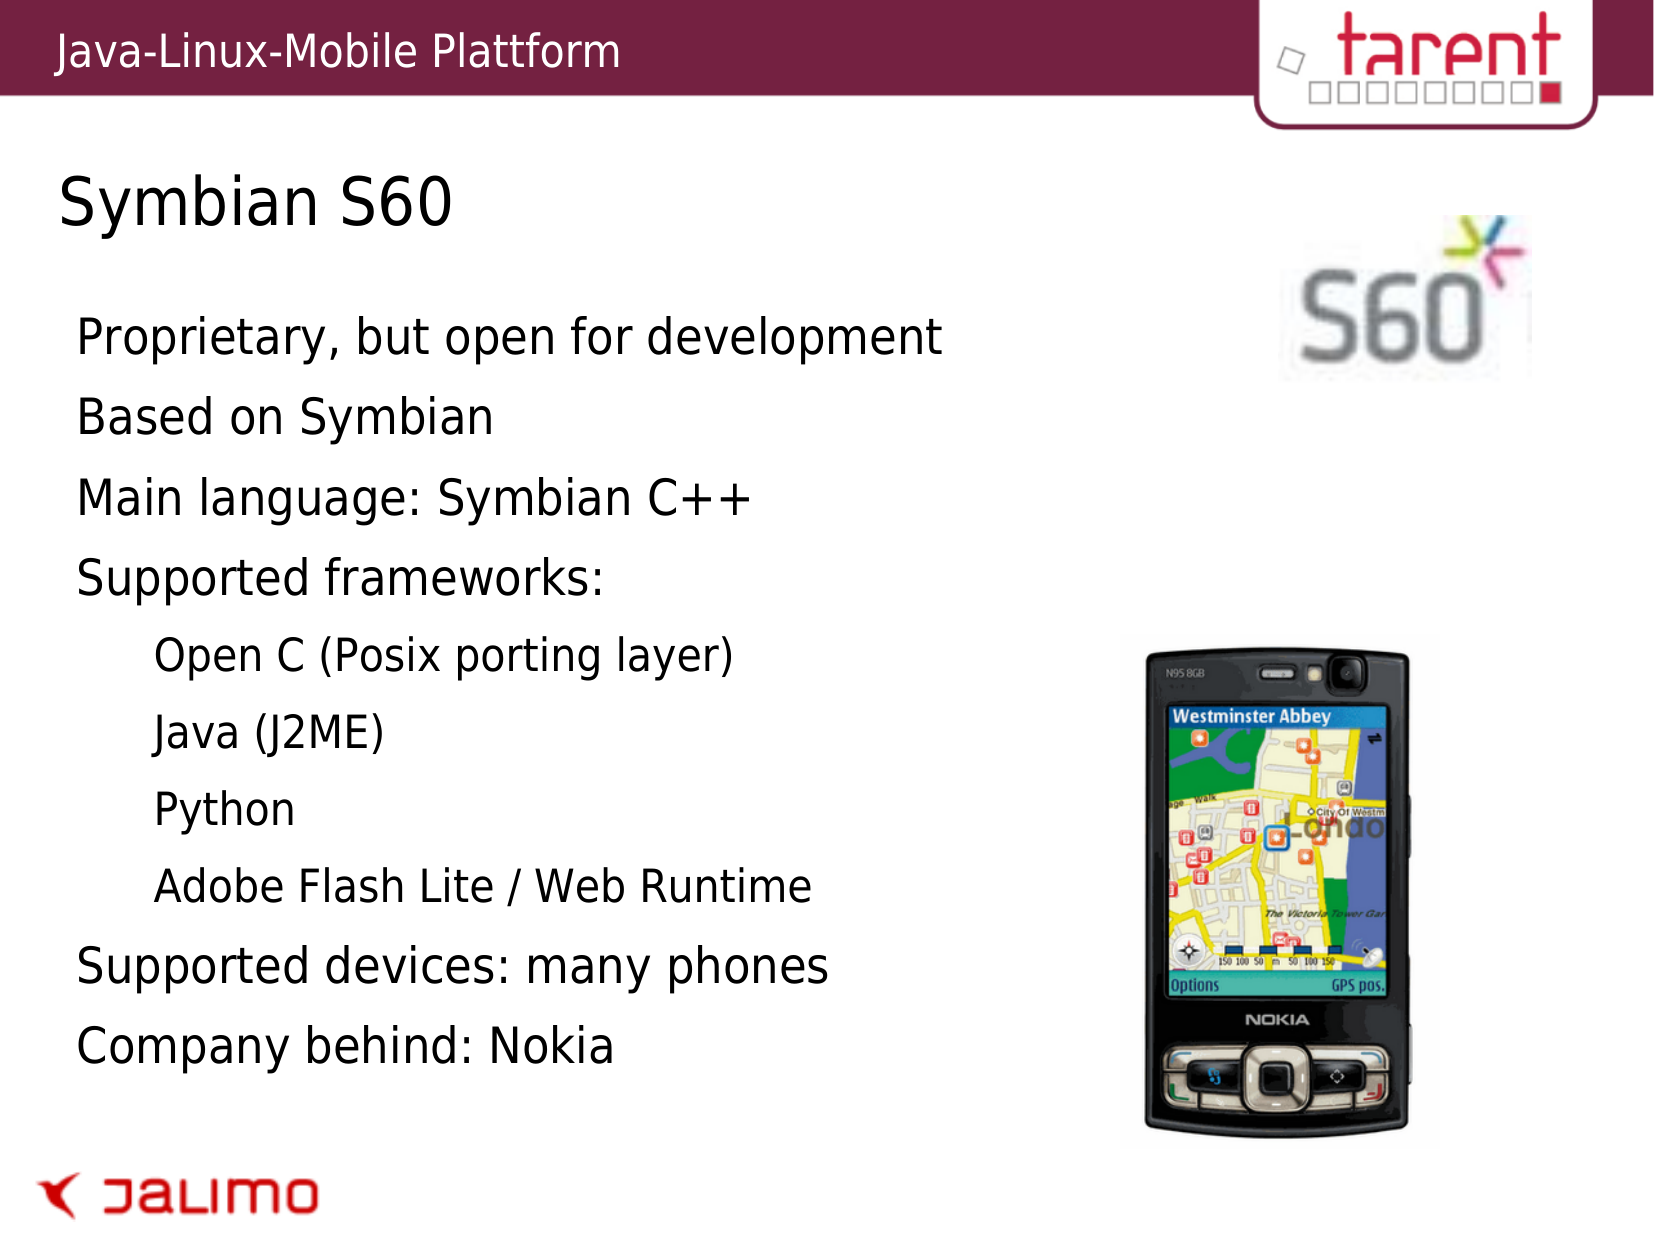

# Symbian S60
Proprietary, but open for development
Based on Symbian
Main language: Symbian C++
Supported frameworks:
Open C (Posix porting layer)
Java (J2ME)
Python
Adobe Flash Lite / Web Runtime
Supported devices: many phones
Company behind: Nokia